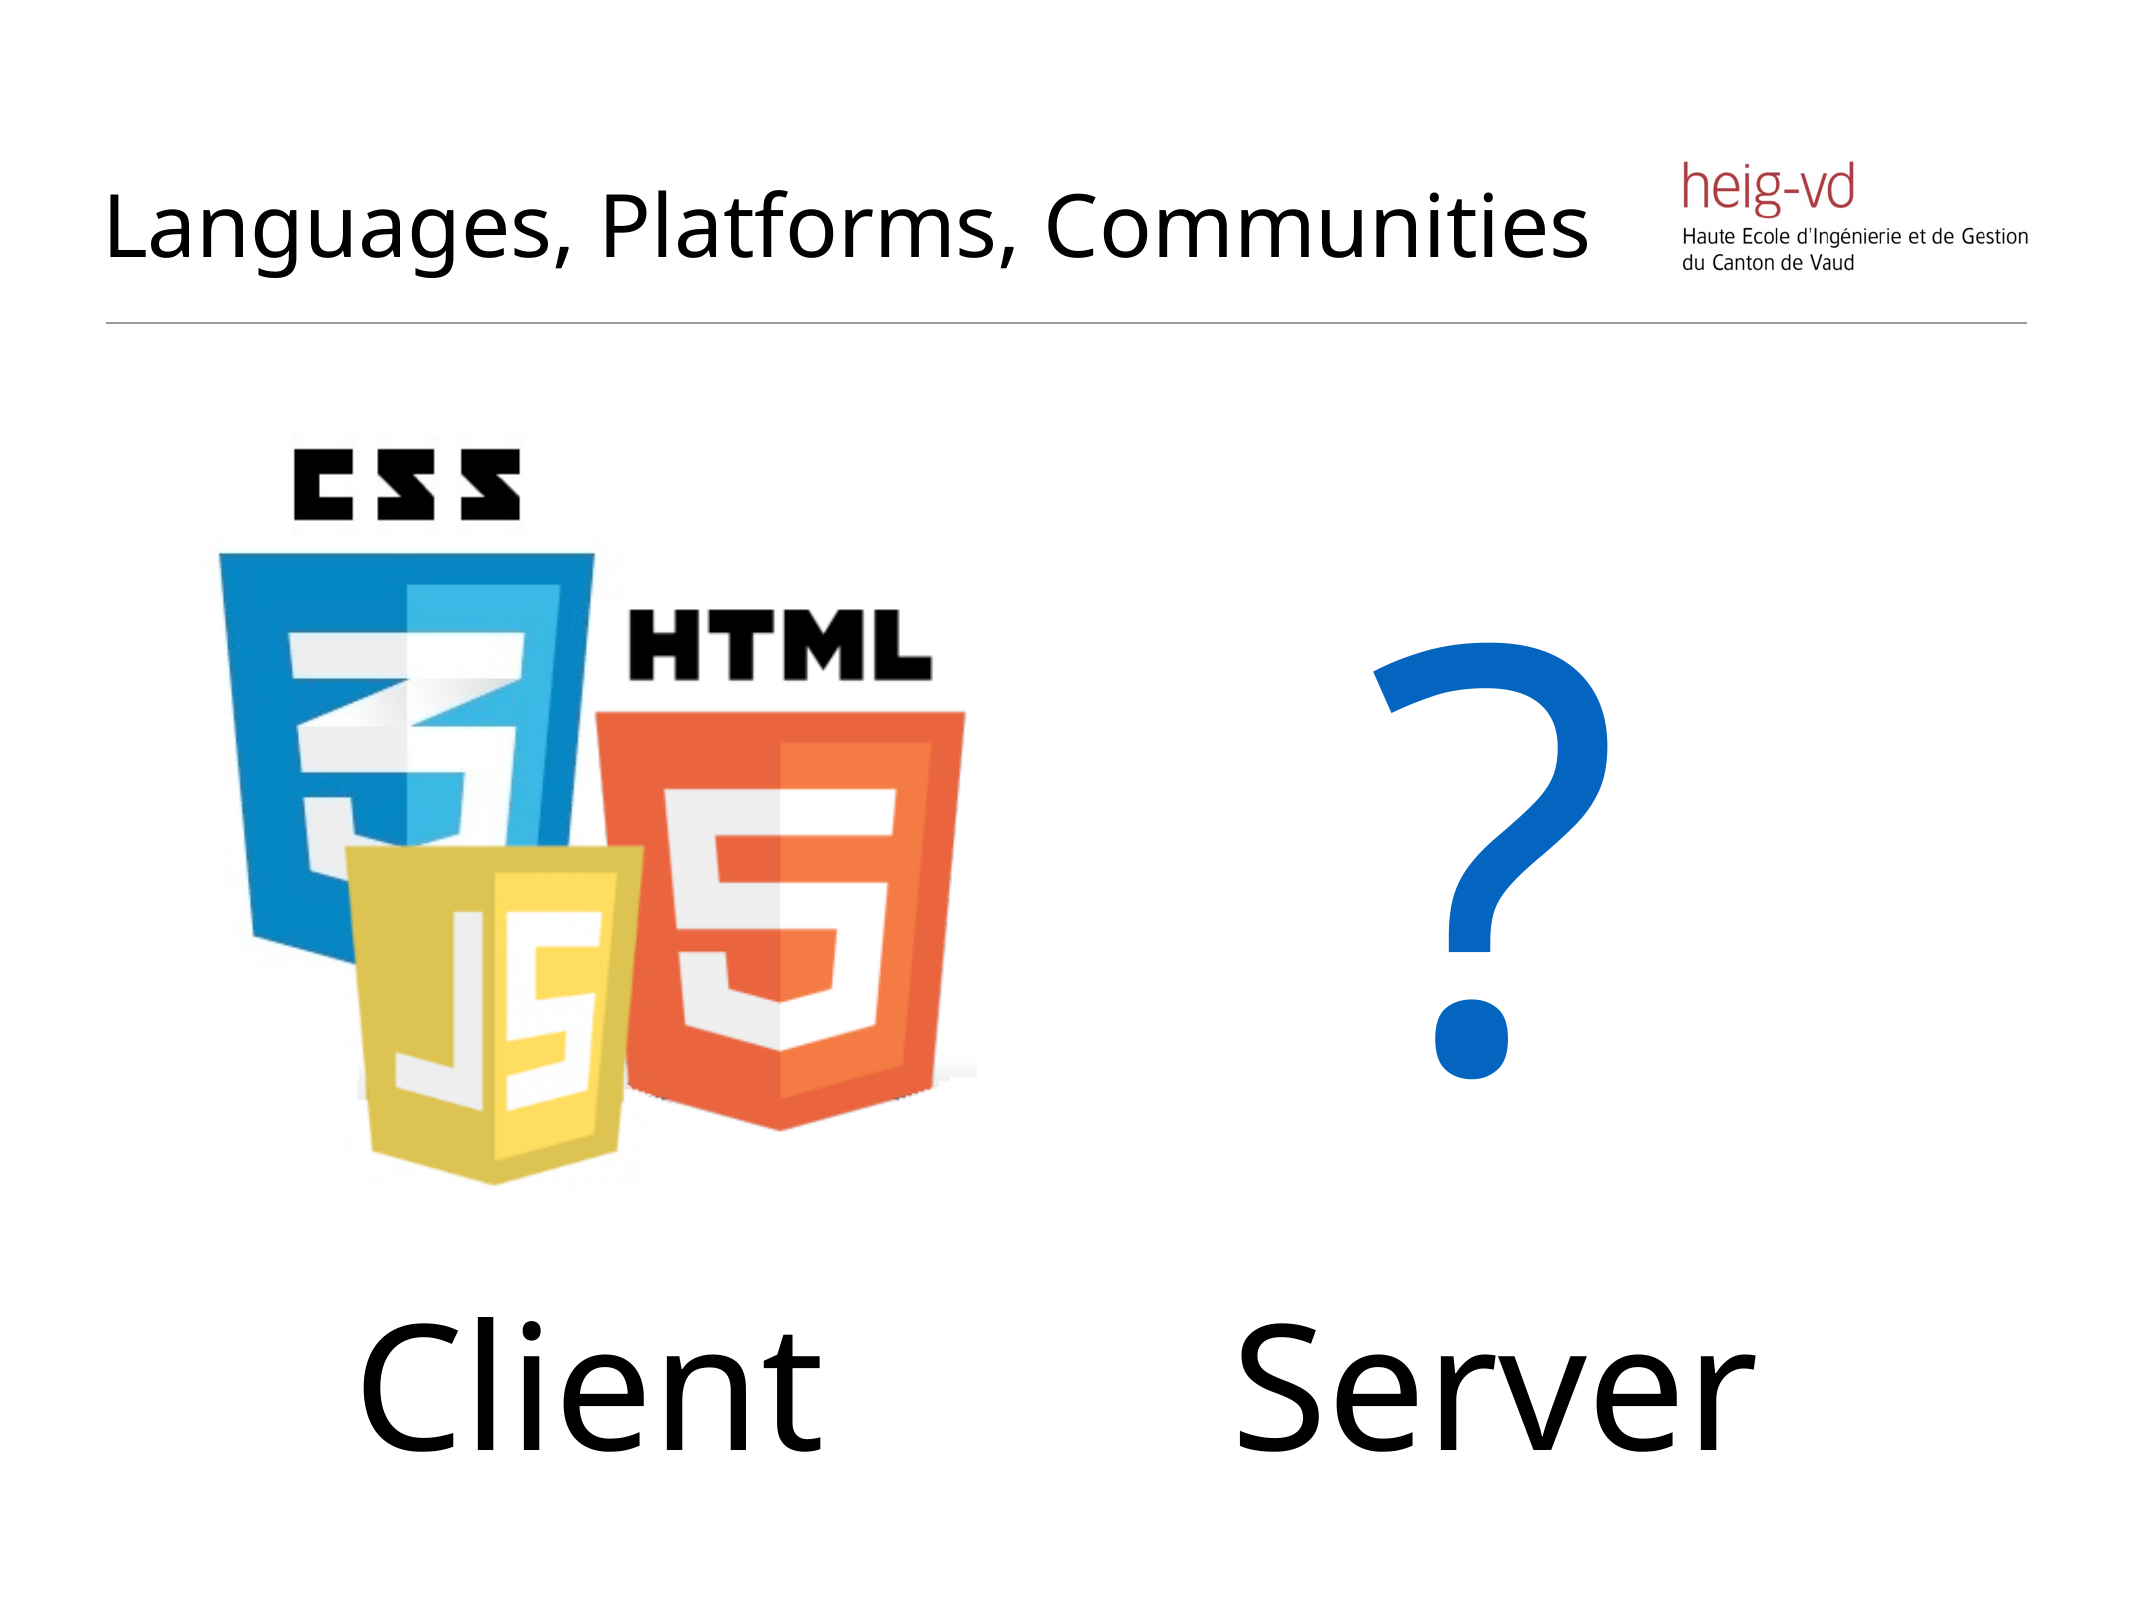

# Languages, Platforms, Communities
?
Client
Server